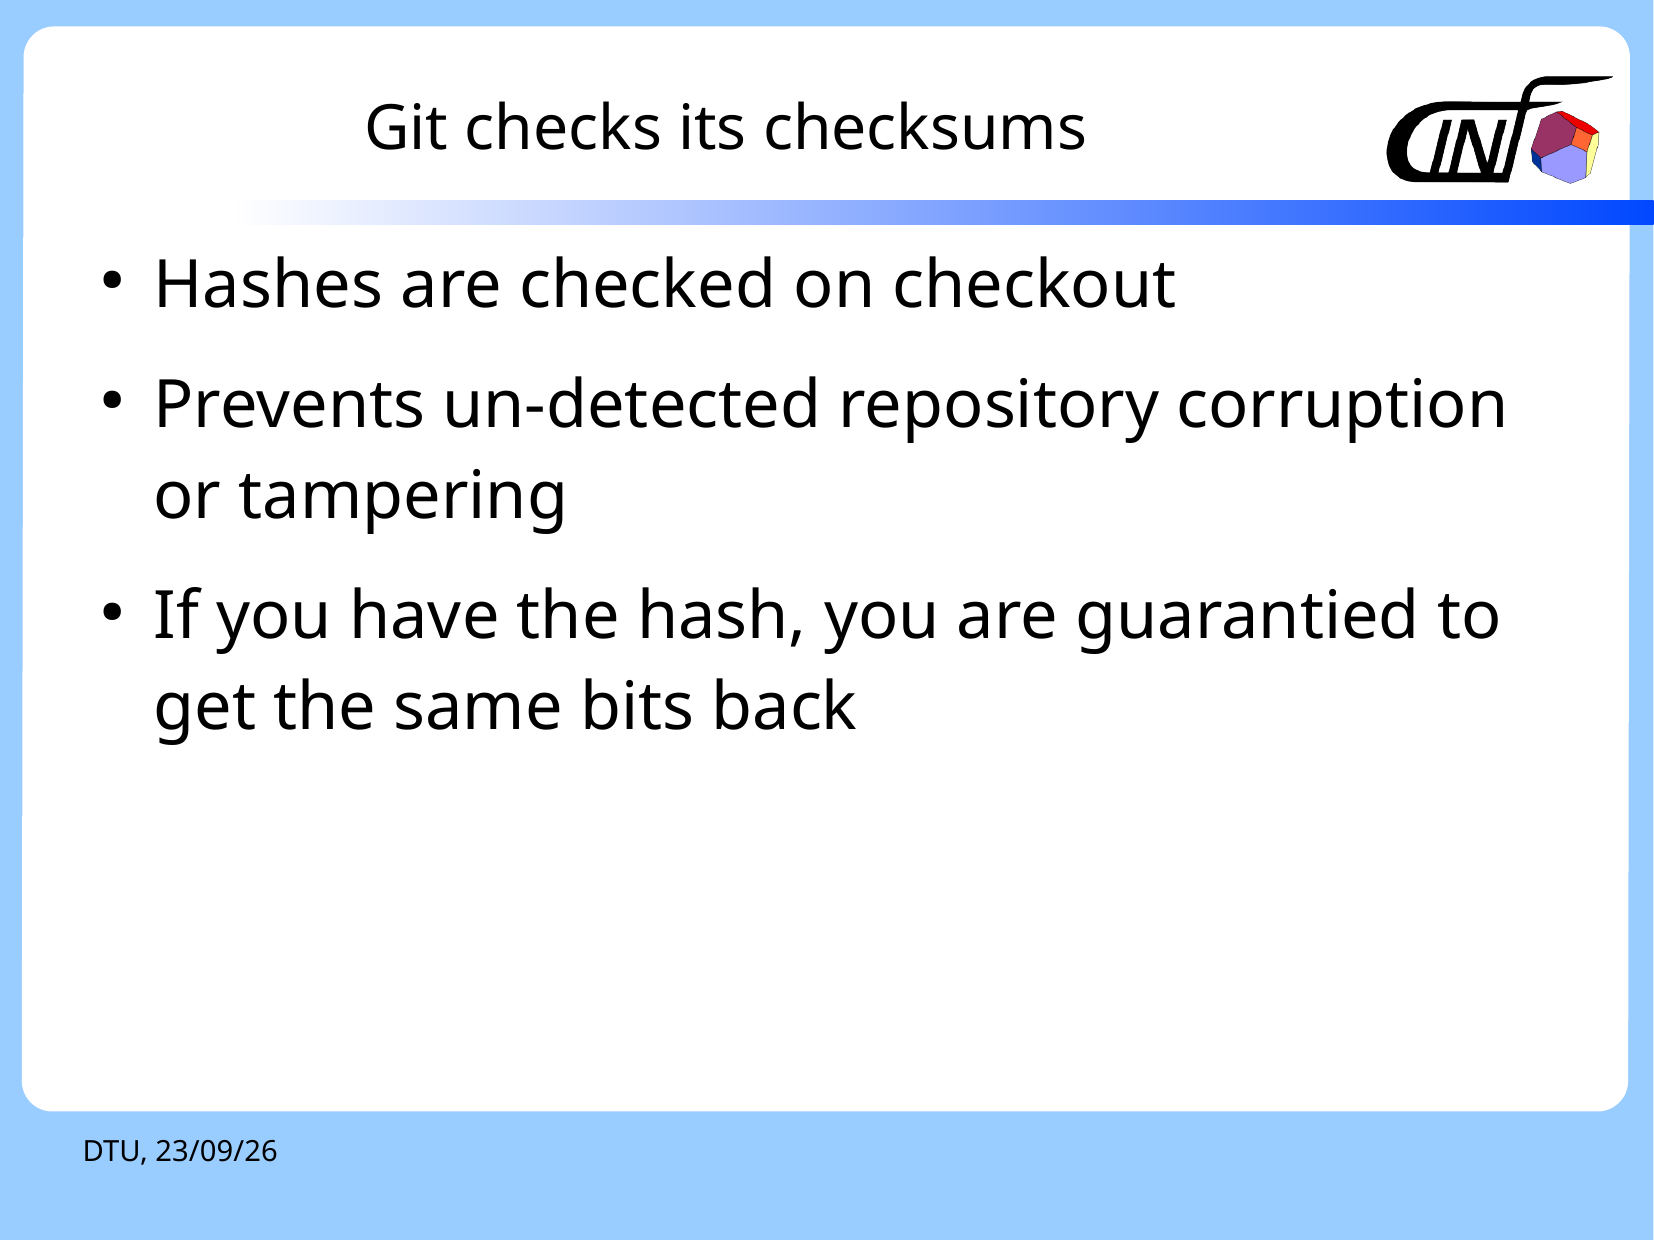

# Git checks its checksums
Hashes are checked on checkout
Prevents un-detected repository corruption or tampering
If you have the hash, you are guarantied to get the same bits back